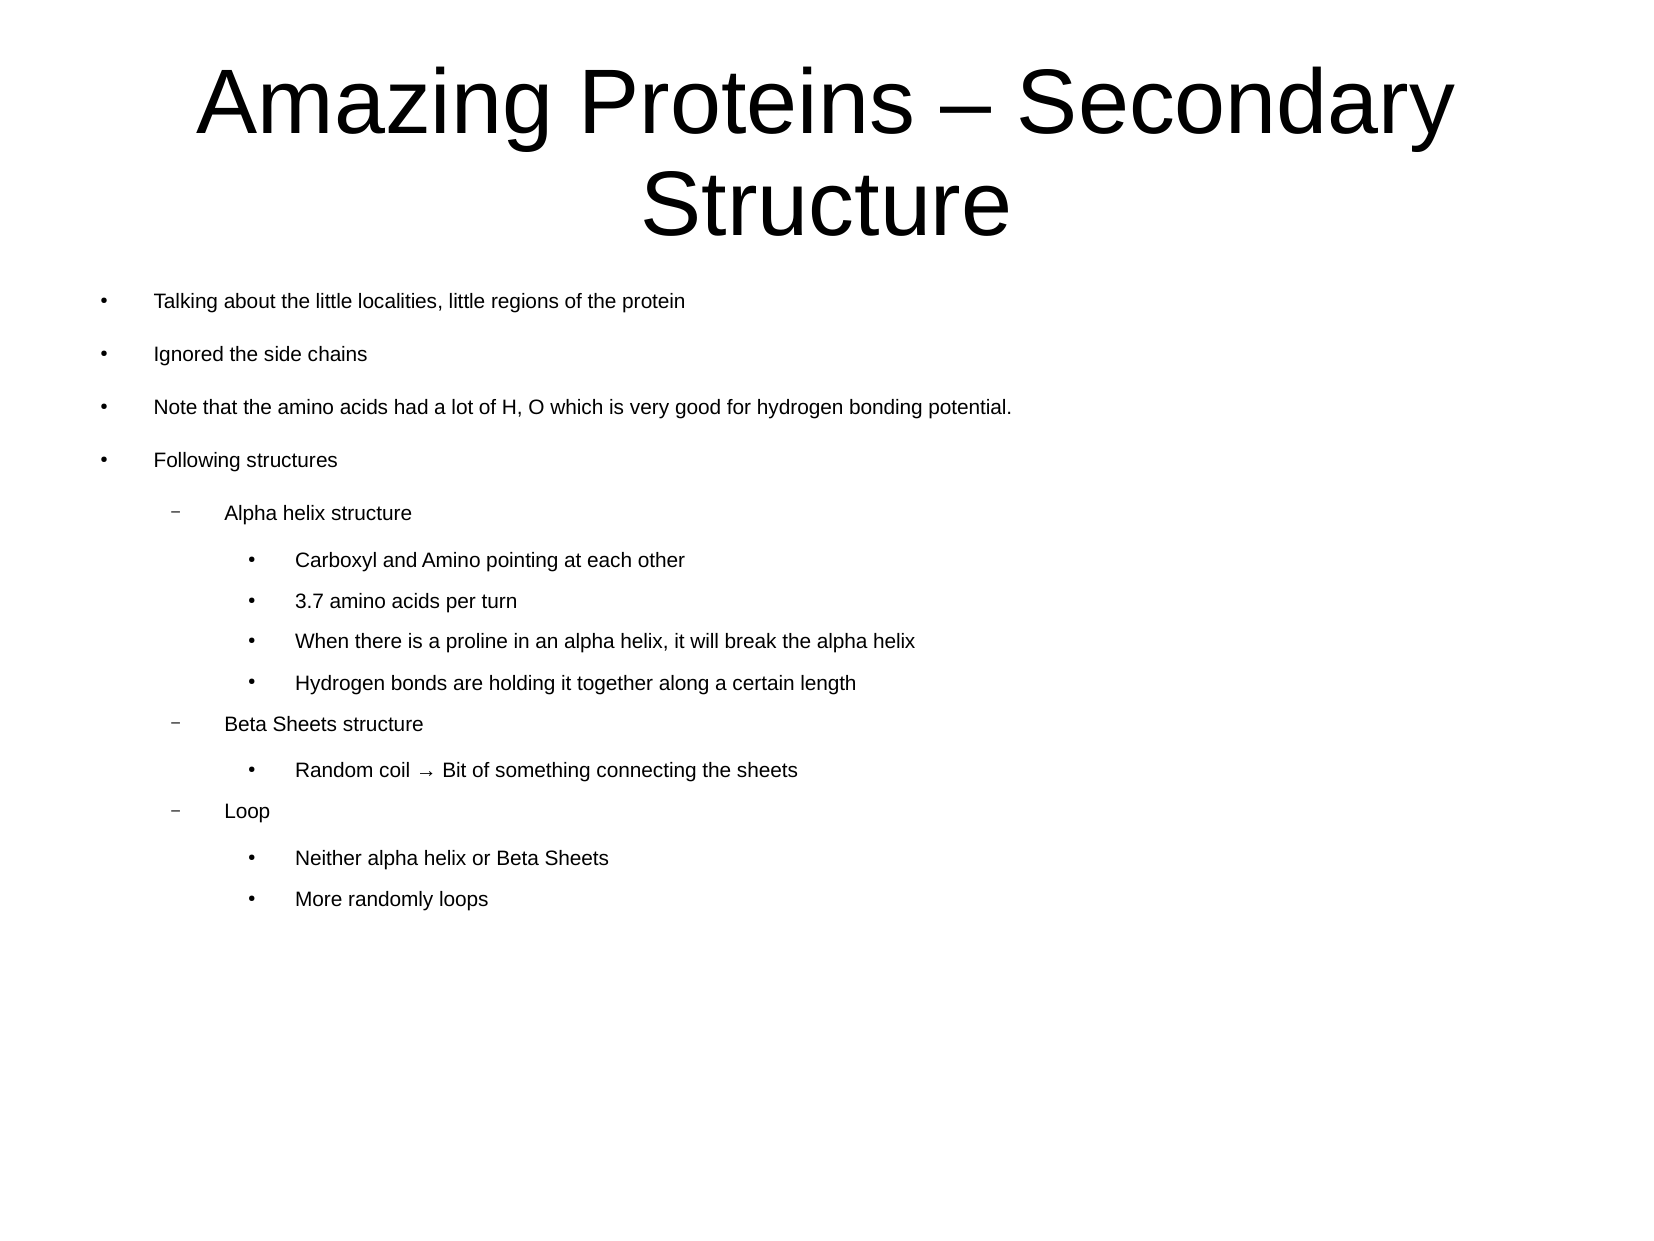

# Amazing Proteins – Secondary Structure
Talking about the little localities, little regions of the protein
Ignored the side chains
Note that the amino acids had a lot of H, O which is very good for hydrogen bonding potential.
Following structures
Alpha helix structure
Carboxyl and Amino pointing at each other
3.7 amino acids per turn
When there is a proline in an alpha helix, it will break the alpha helix
Hydrogen bonds are holding it together along a certain length
Beta Sheets structure
Random coil → Bit of something connecting the sheets
Loop
Neither alpha helix or Beta Sheets
More randomly loops